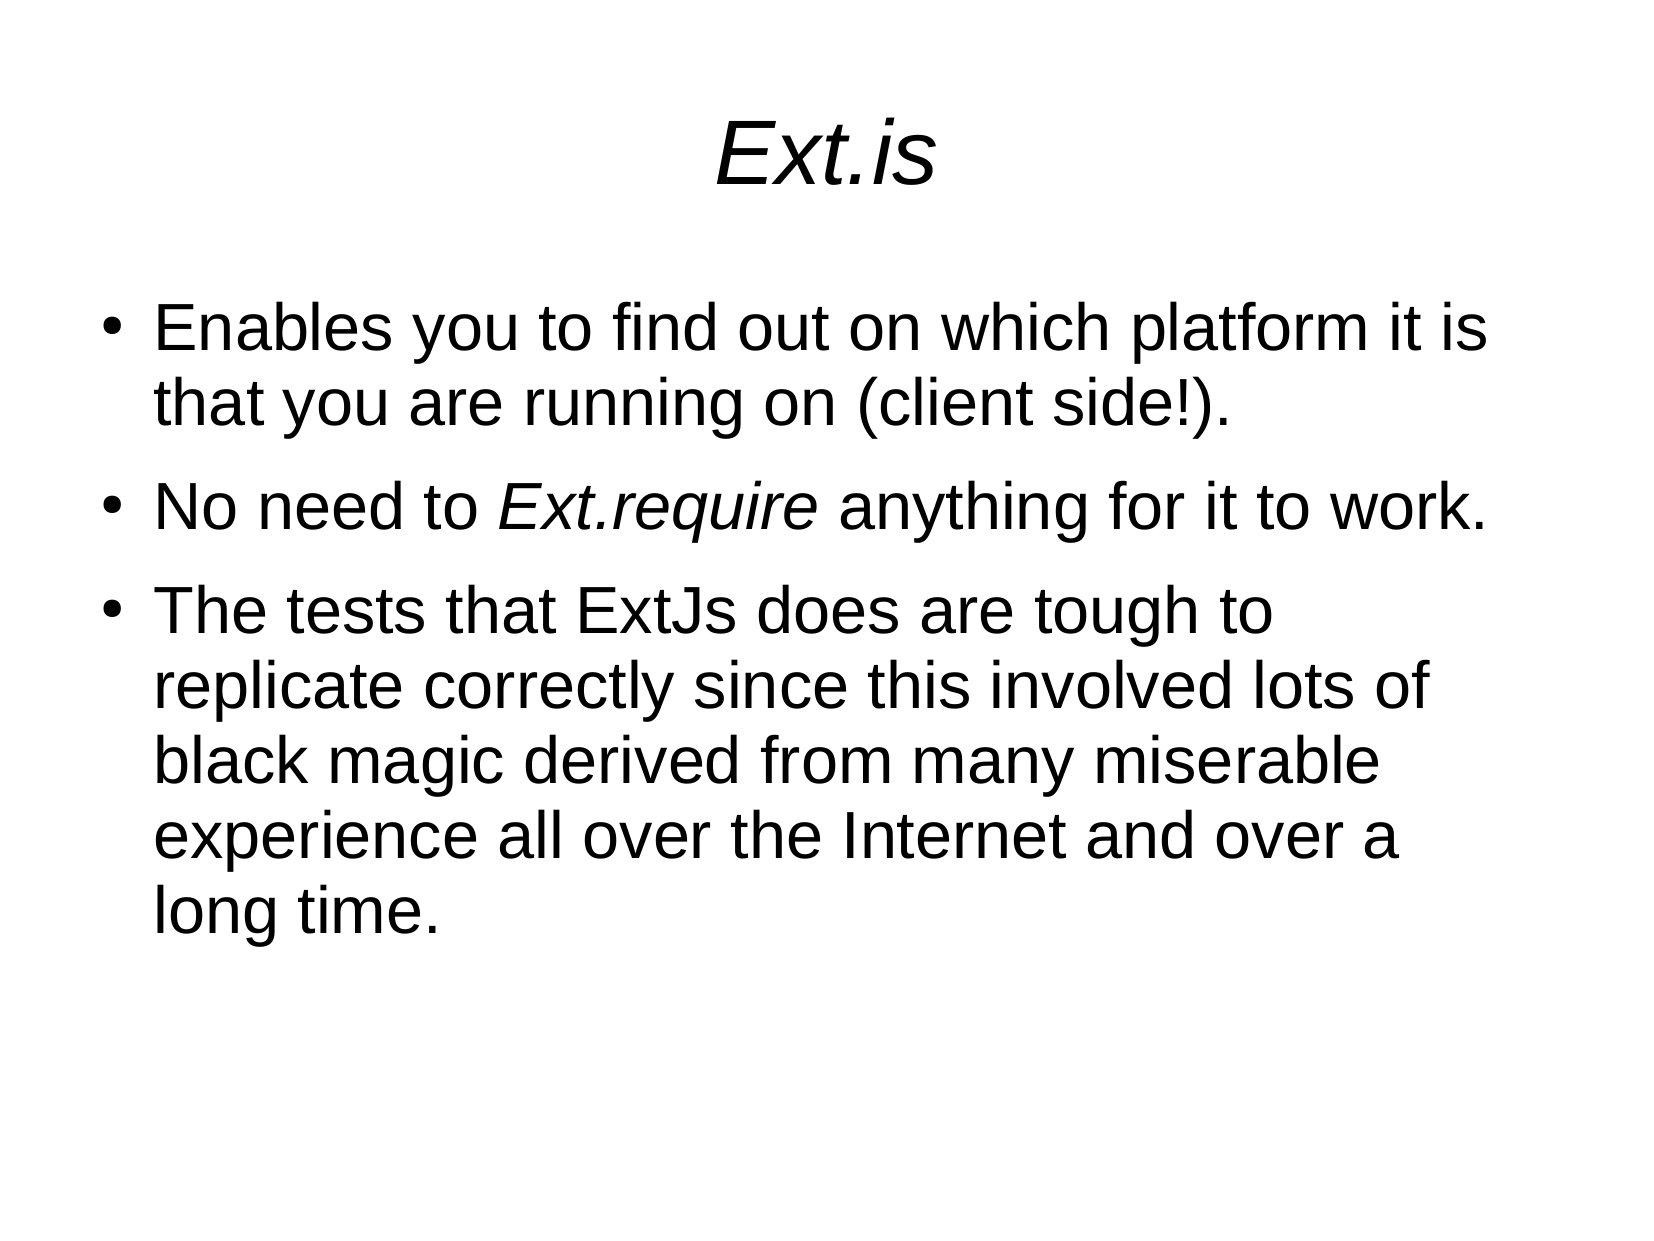

# Ext.is
Enables you to find out on which platform it is that you are running on (client side!).
No need to Ext.require anything for it to work.
The tests that ExtJs does are tough to replicate correctly since this involved lots of black magic derived from many miserable experience all over the Internet and over a long time.